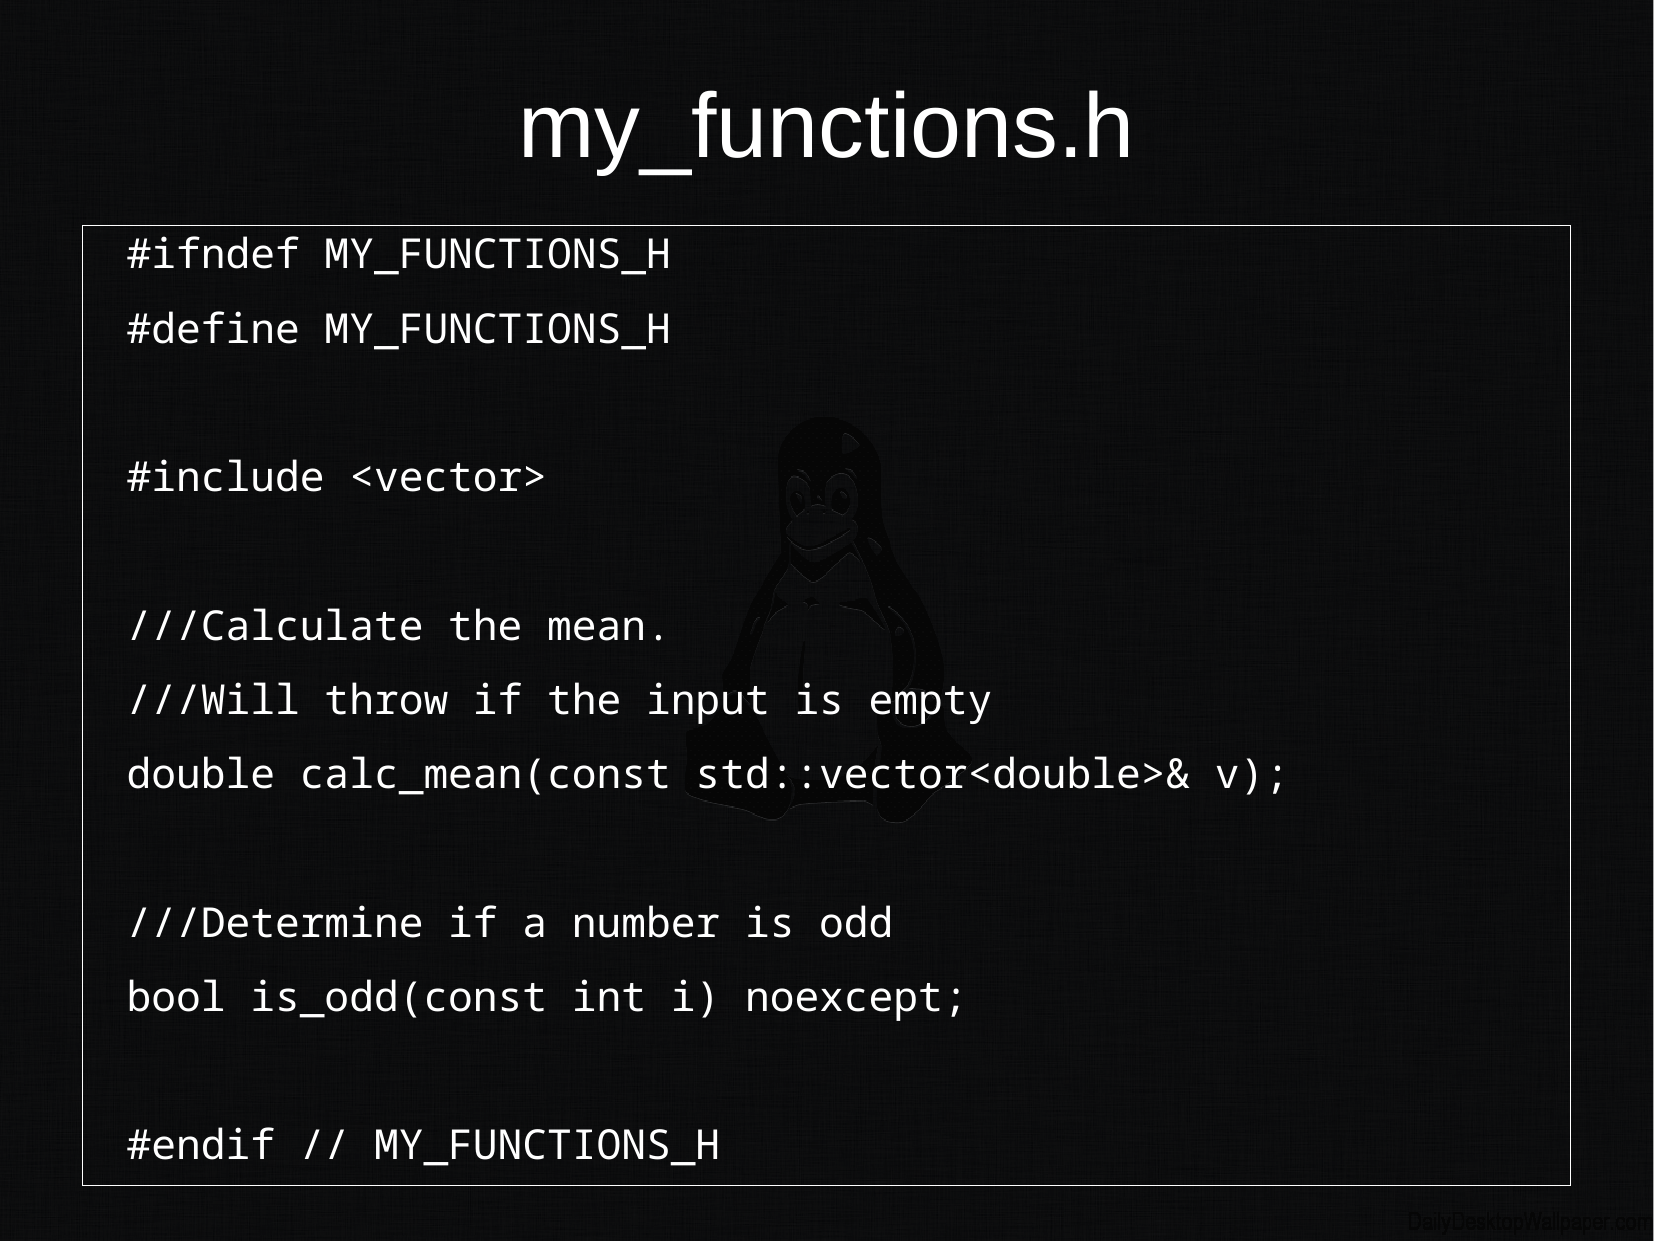

# my_functions.h
#ifndef MY_FUNCTIONS_H
#define MY_FUNCTIONS_H
#include <vector>
///Calculate the mean.
///Will throw if the input is empty
double calc_mean(const std::vector<double>& v);
///Determine if a number is odd
bool is_odd(const int i) noexcept;
#endif // MY_FUNCTIONS_H